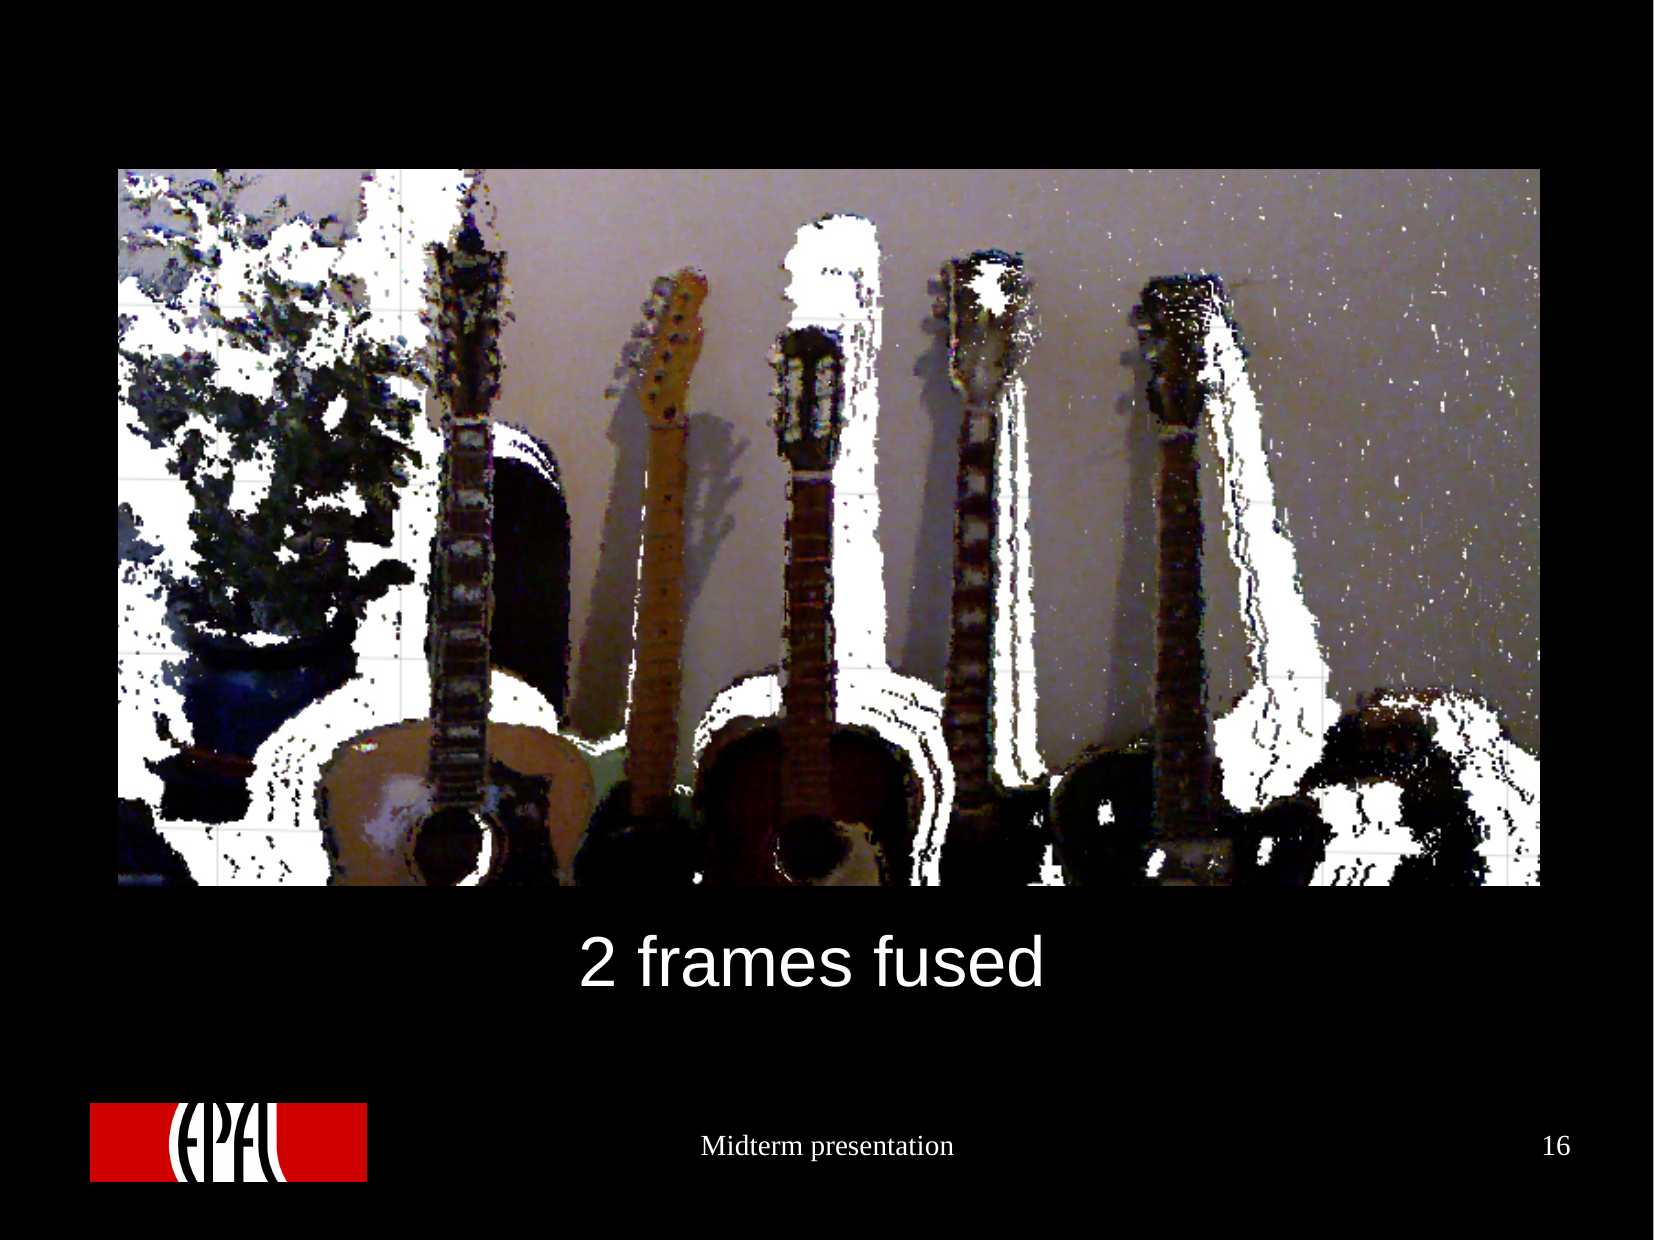

# 2 frames fused
Midterm presentation
16